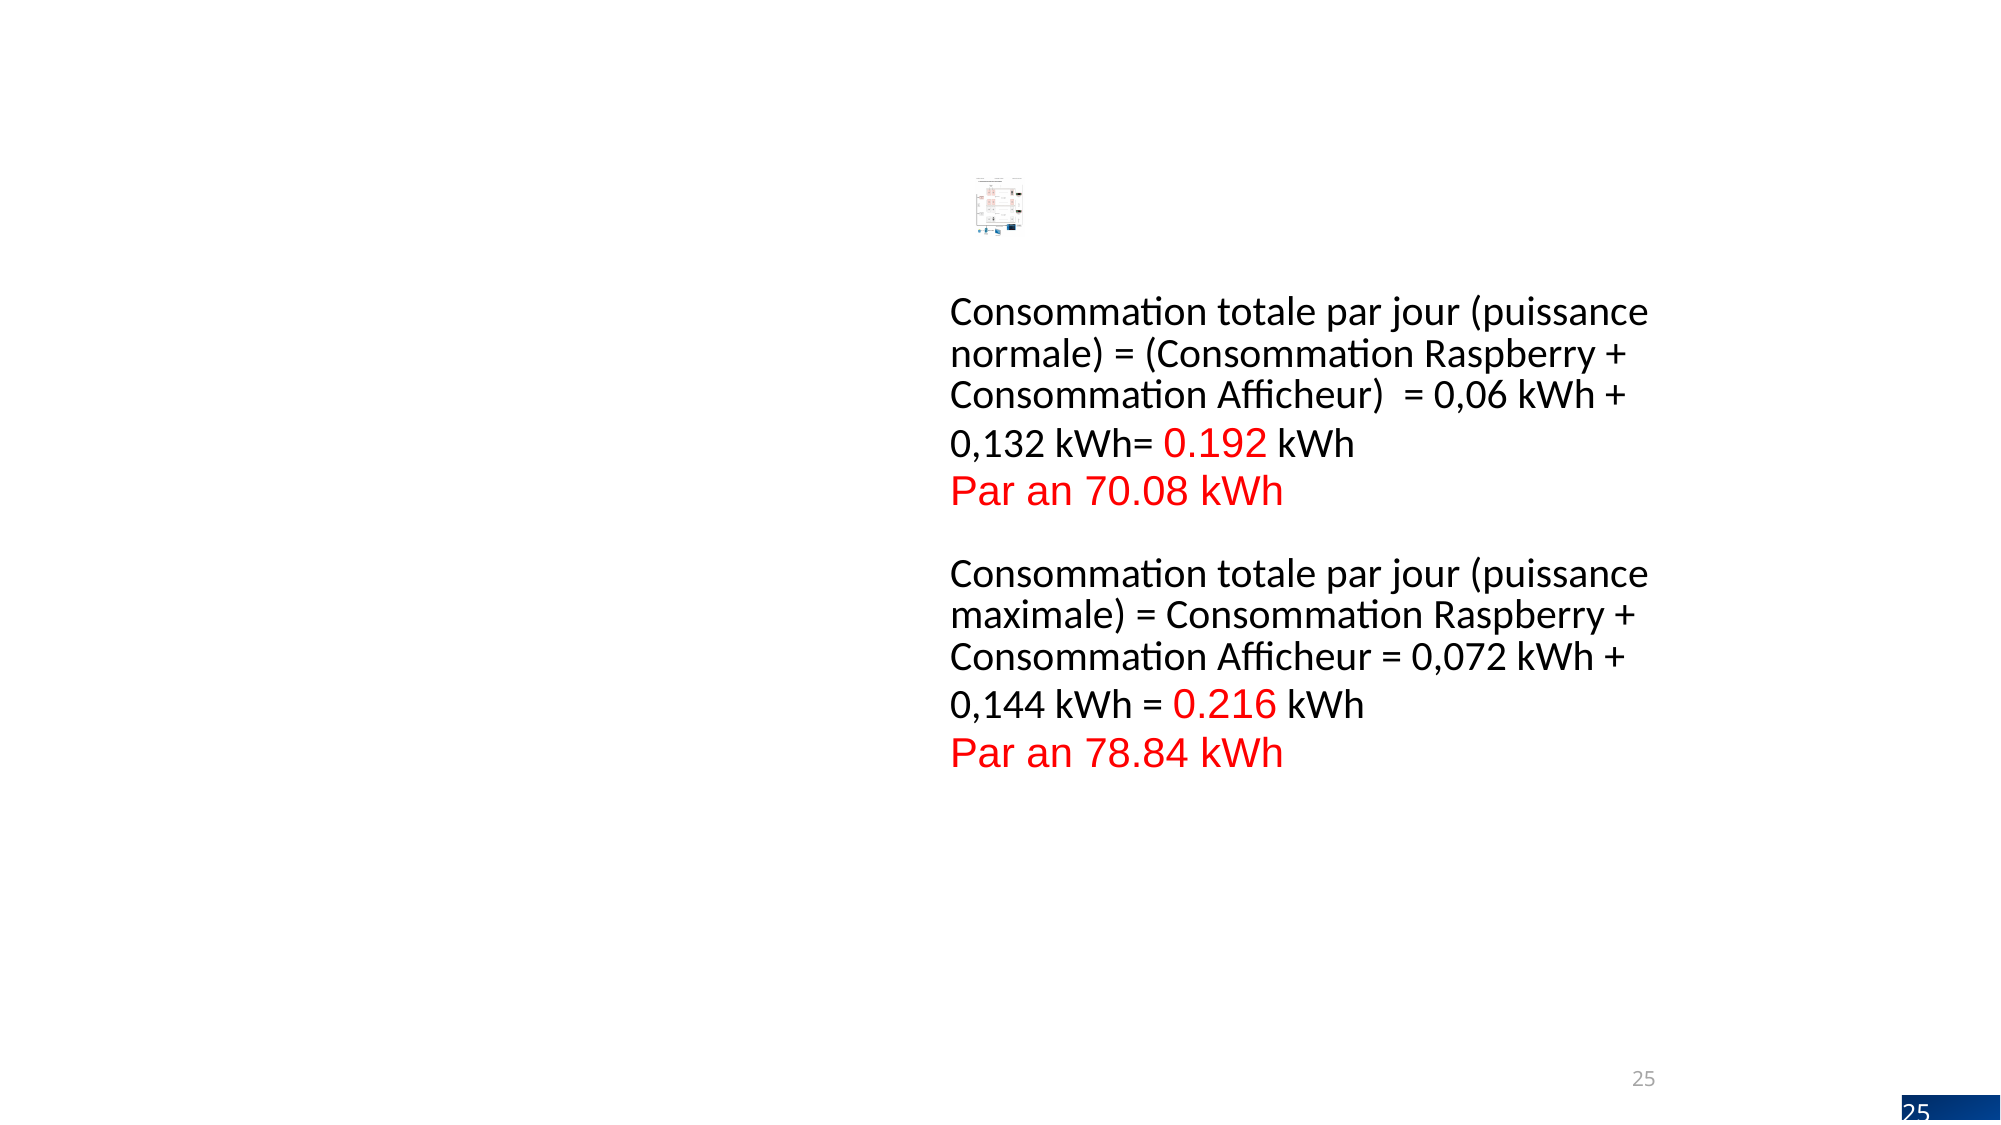

# Consommation totale = Consommation Arduino + Consommation RFM + Consommation Raspberry Pi 3B+ + Consommation Raspberry Pi + Consommation Afficheur + Consommation Capteur BME280
Consommation totale par jour (puissance normale) = (Consommation Raspberry + Consommation Afficheur) = 0,06 kWh + 0,132 kWh= 0.192 kWh
Par an 70.08 kWh
Consommation totale par jour (puissance maximale) = Consommation Raspberry + Consommation Afficheur = 0,072 kWh + 0,144 kWh = 0.216 kWh
Par an 78.84 kWh